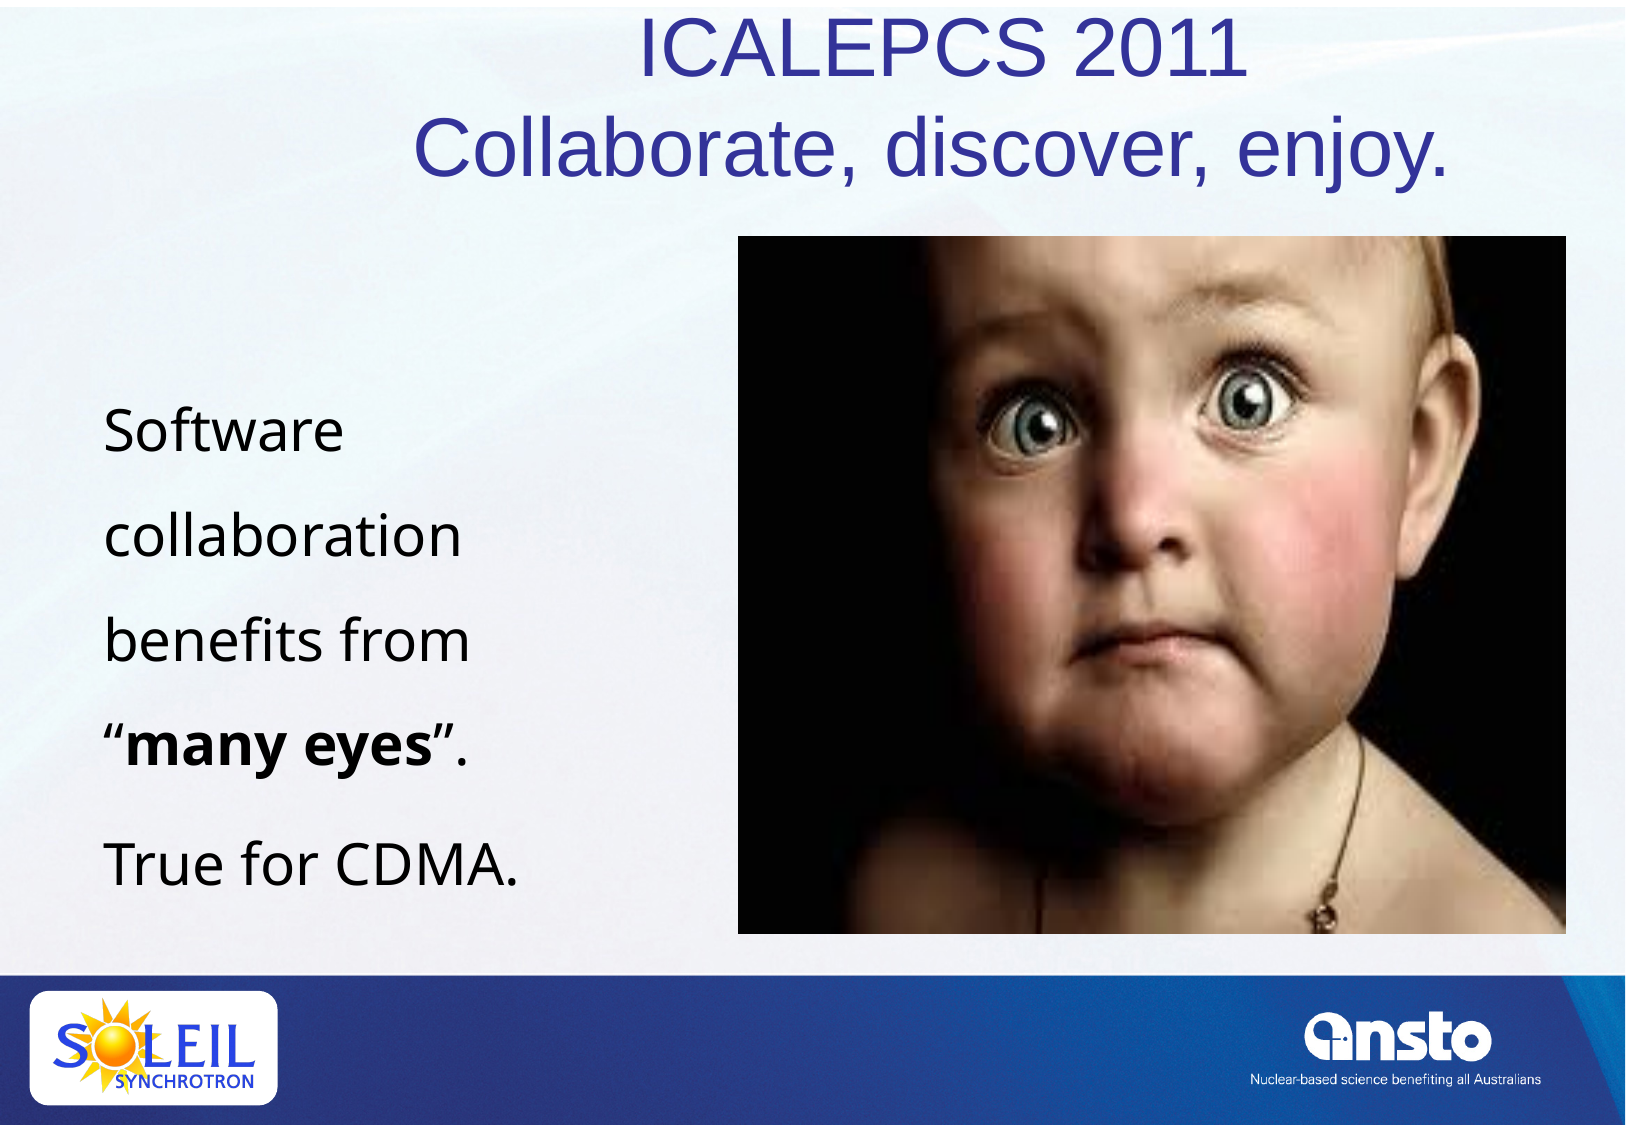

# ICALEPCS 2011 Collaborate, discover, enjoy.
Software collaboration benefits from “many eyes”.
True for CDMA.